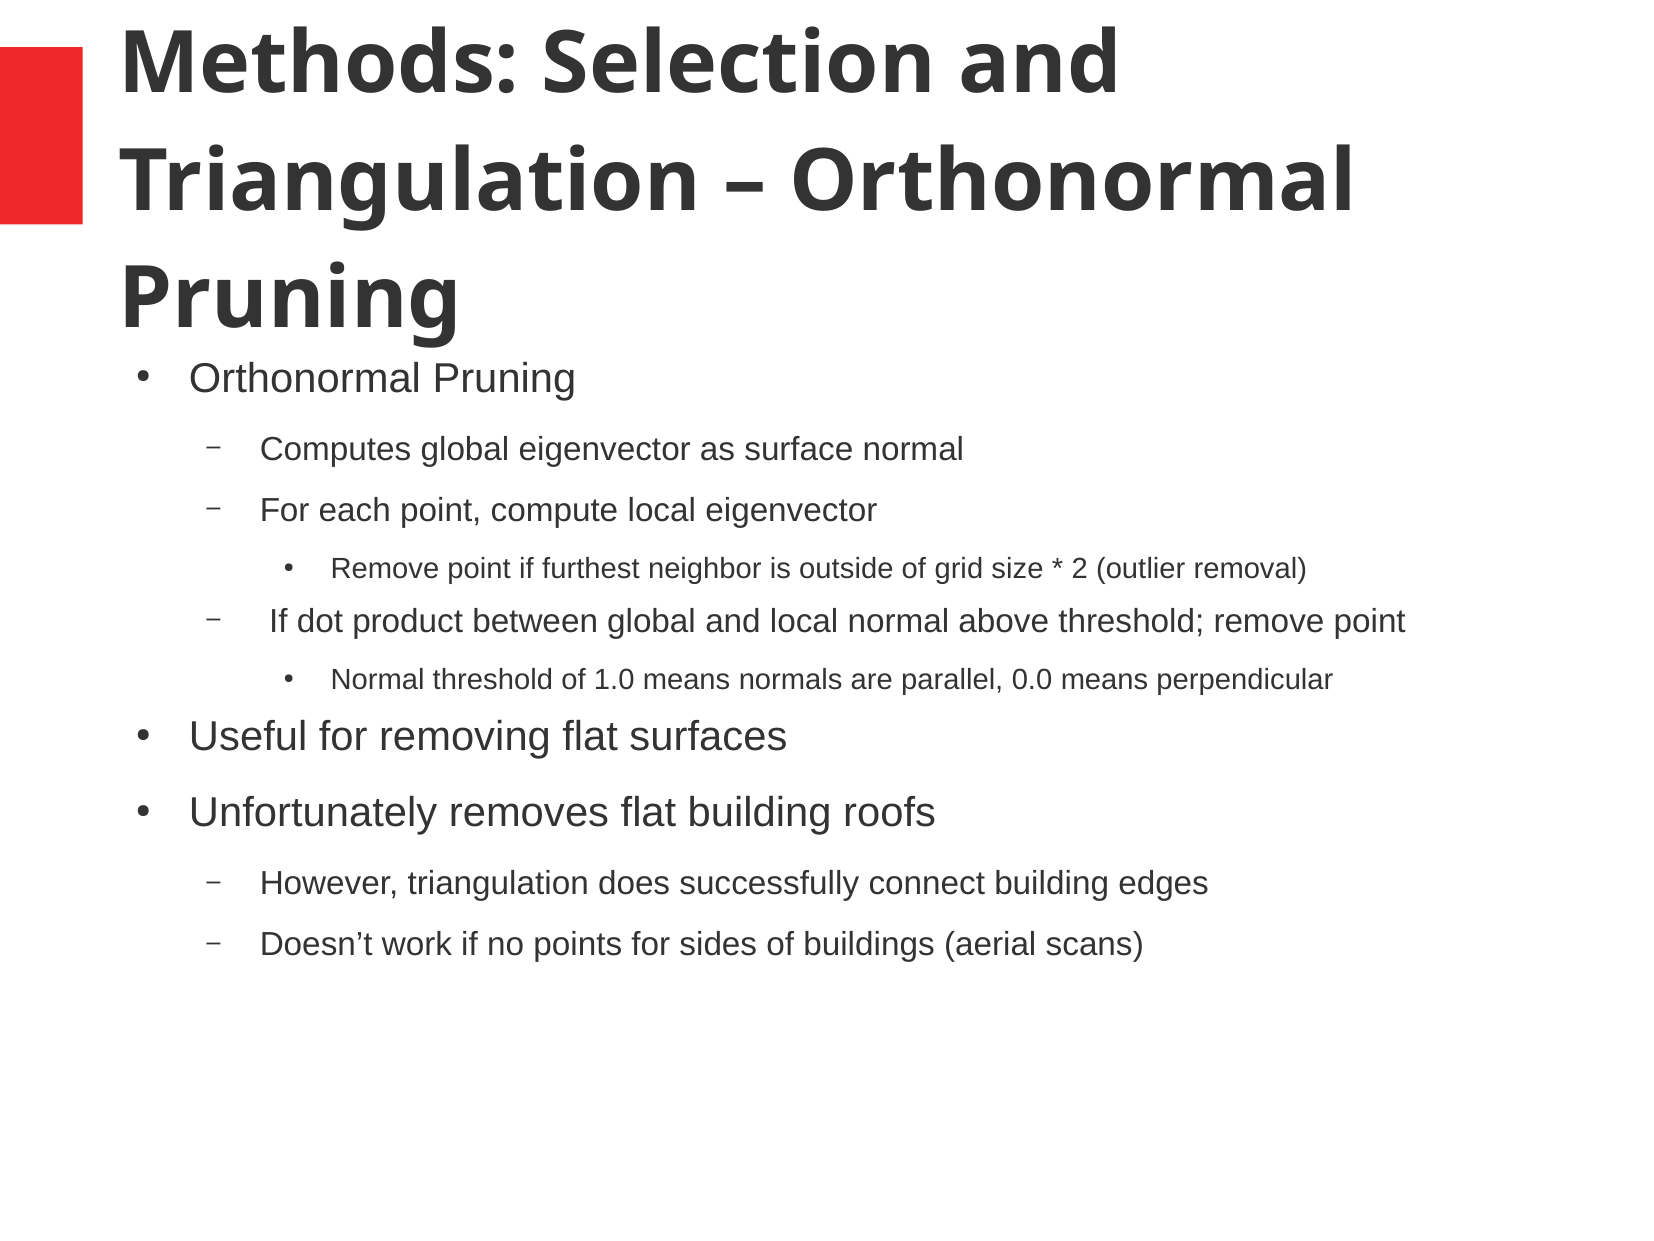

# Methods: Selection and Triangulation – Orthonormal Pruning
Orthonormal Pruning
Computes global eigenvector as surface normal
For each point, compute local eigenvector
Remove point if furthest neighbor is outside of grid size * 2 (outlier removal)
 If dot product between global and local normal above threshold; remove point
Normal threshold of 1.0 means normals are parallel, 0.0 means perpendicular
Useful for removing flat surfaces
Unfortunately removes flat building roofs
However, triangulation does successfully connect building edges
Doesn’t work if no points for sides of buildings (aerial scans)